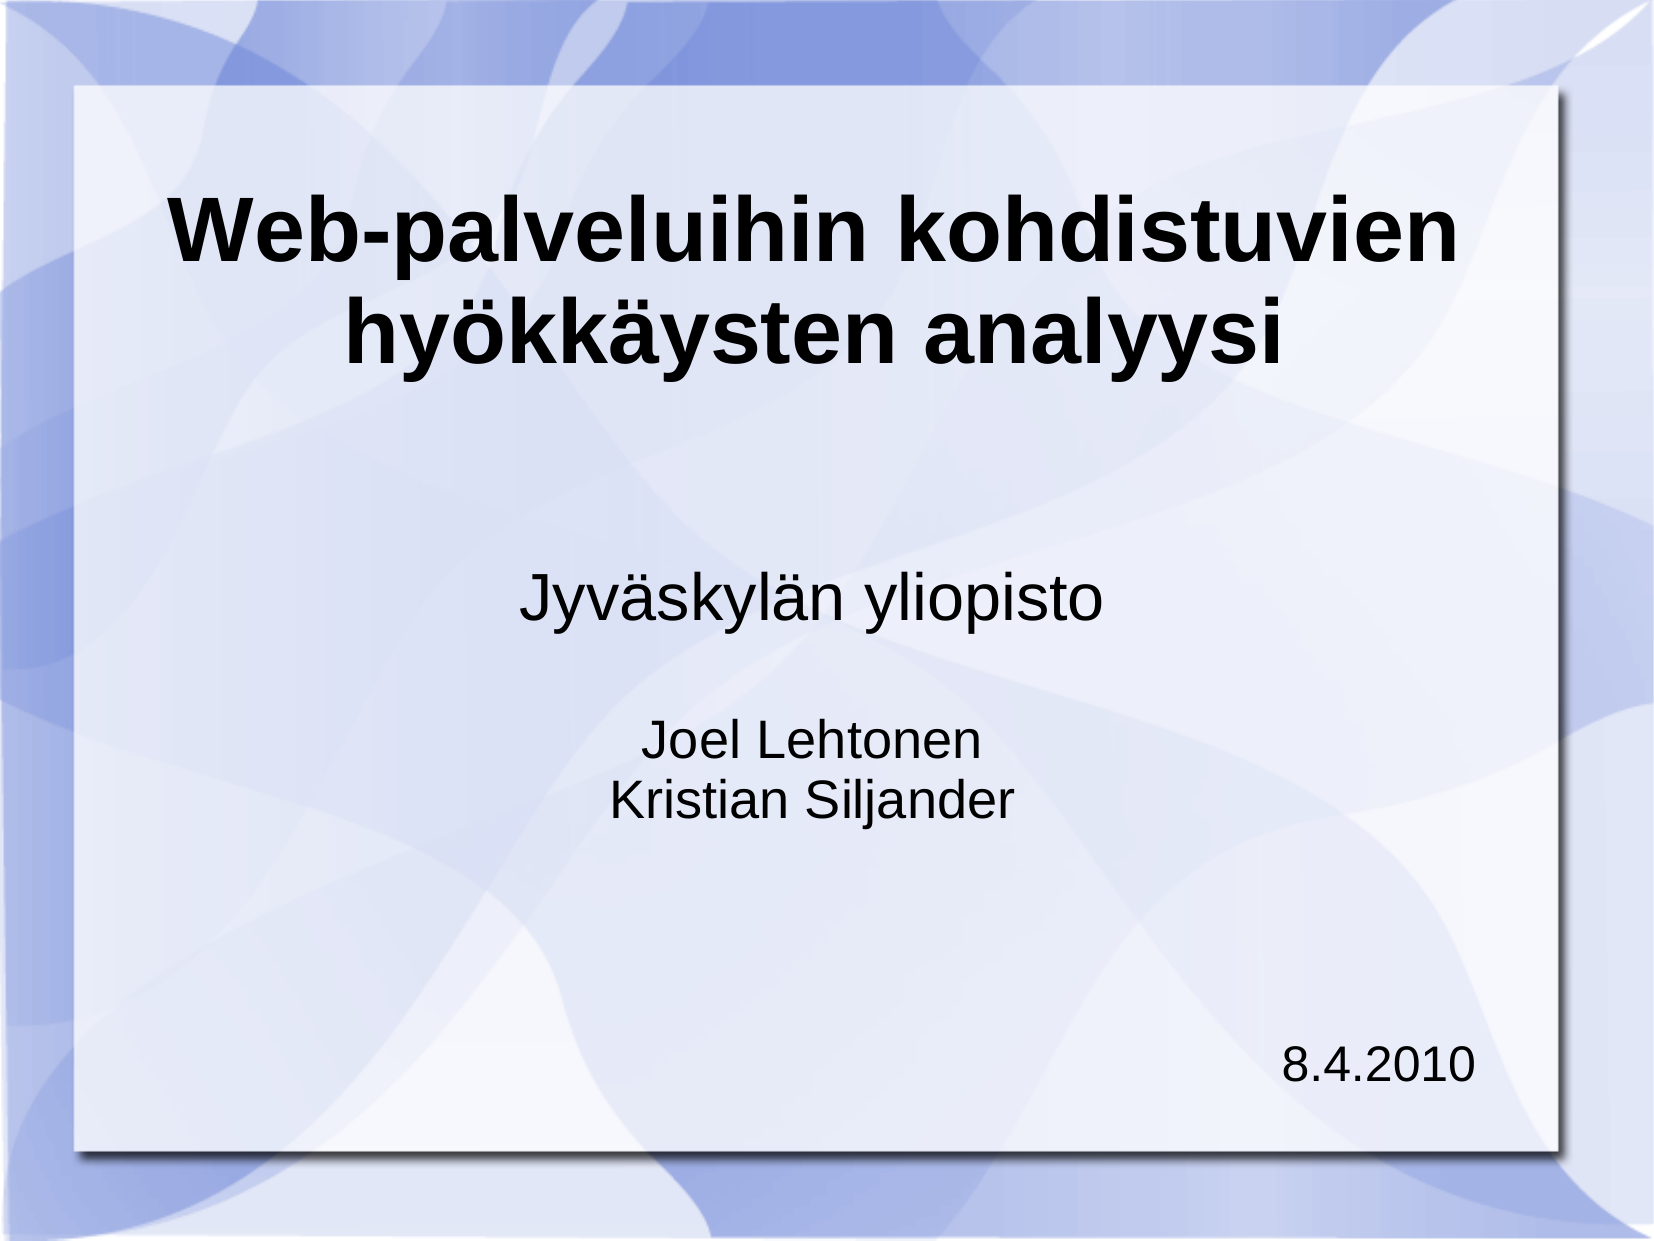

# Web-palveluihin kohdistuvien hyökkäysten analyysi
Jyväskylän yliopisto
Joel Lehtonen
Kristian Siljander
8.4.2010